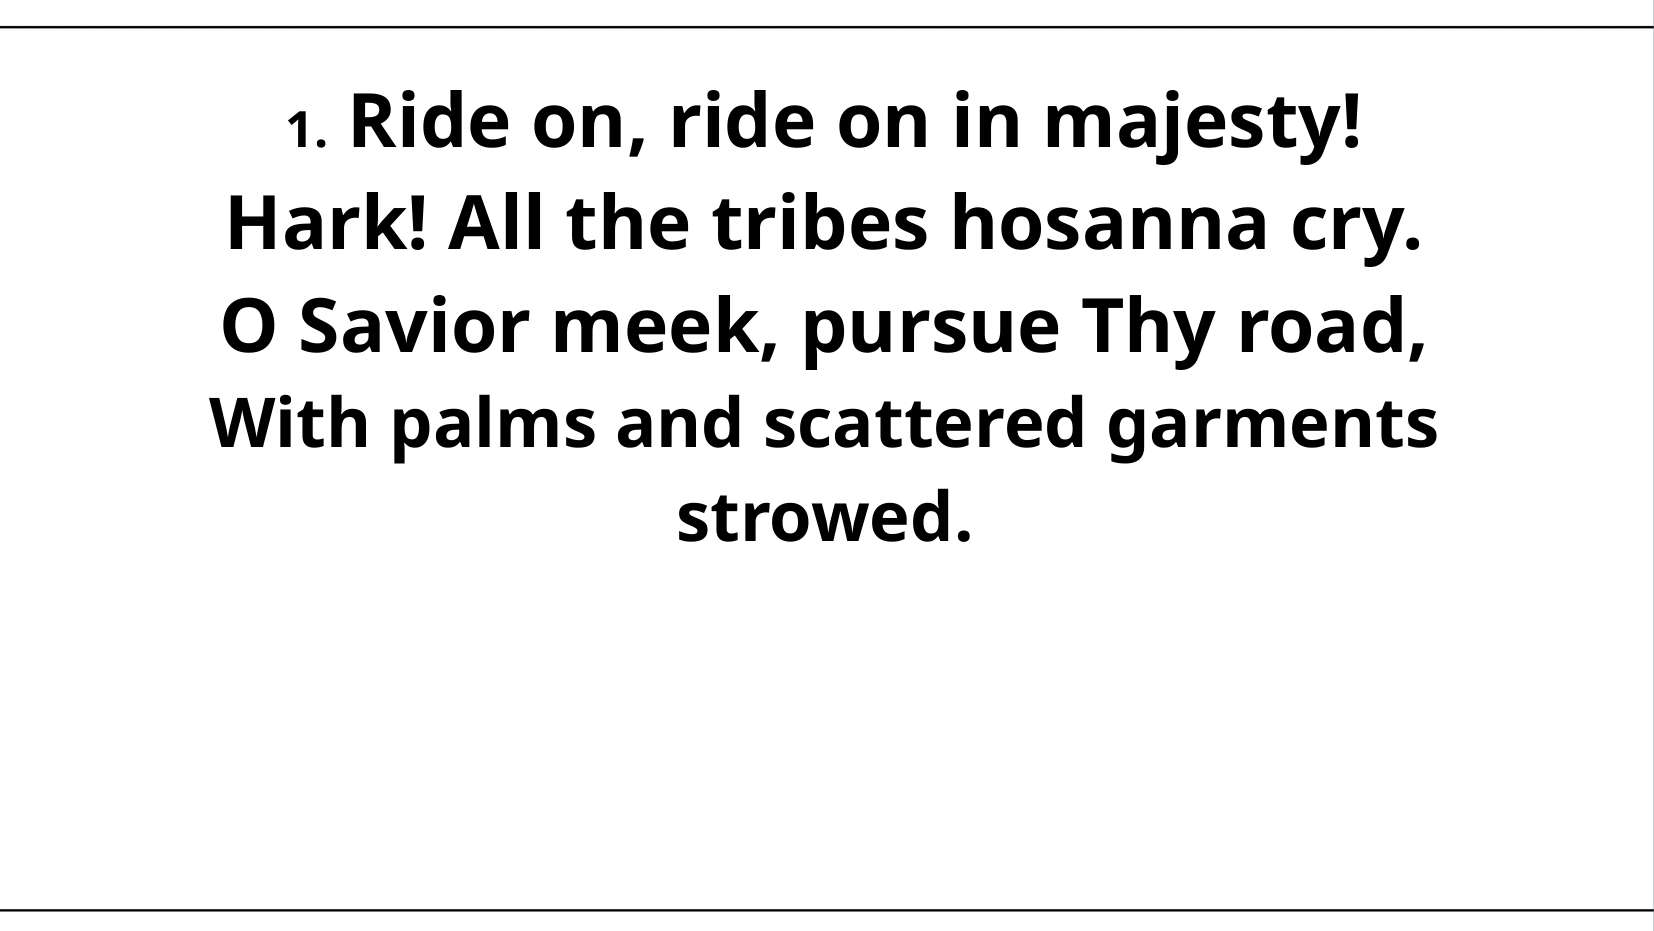

1. Ride on, ride on in majesty!
Hark! All the tribes hosanna cry.
O Savior meek, pursue Thy road,
With palms and scattered garments strowed.